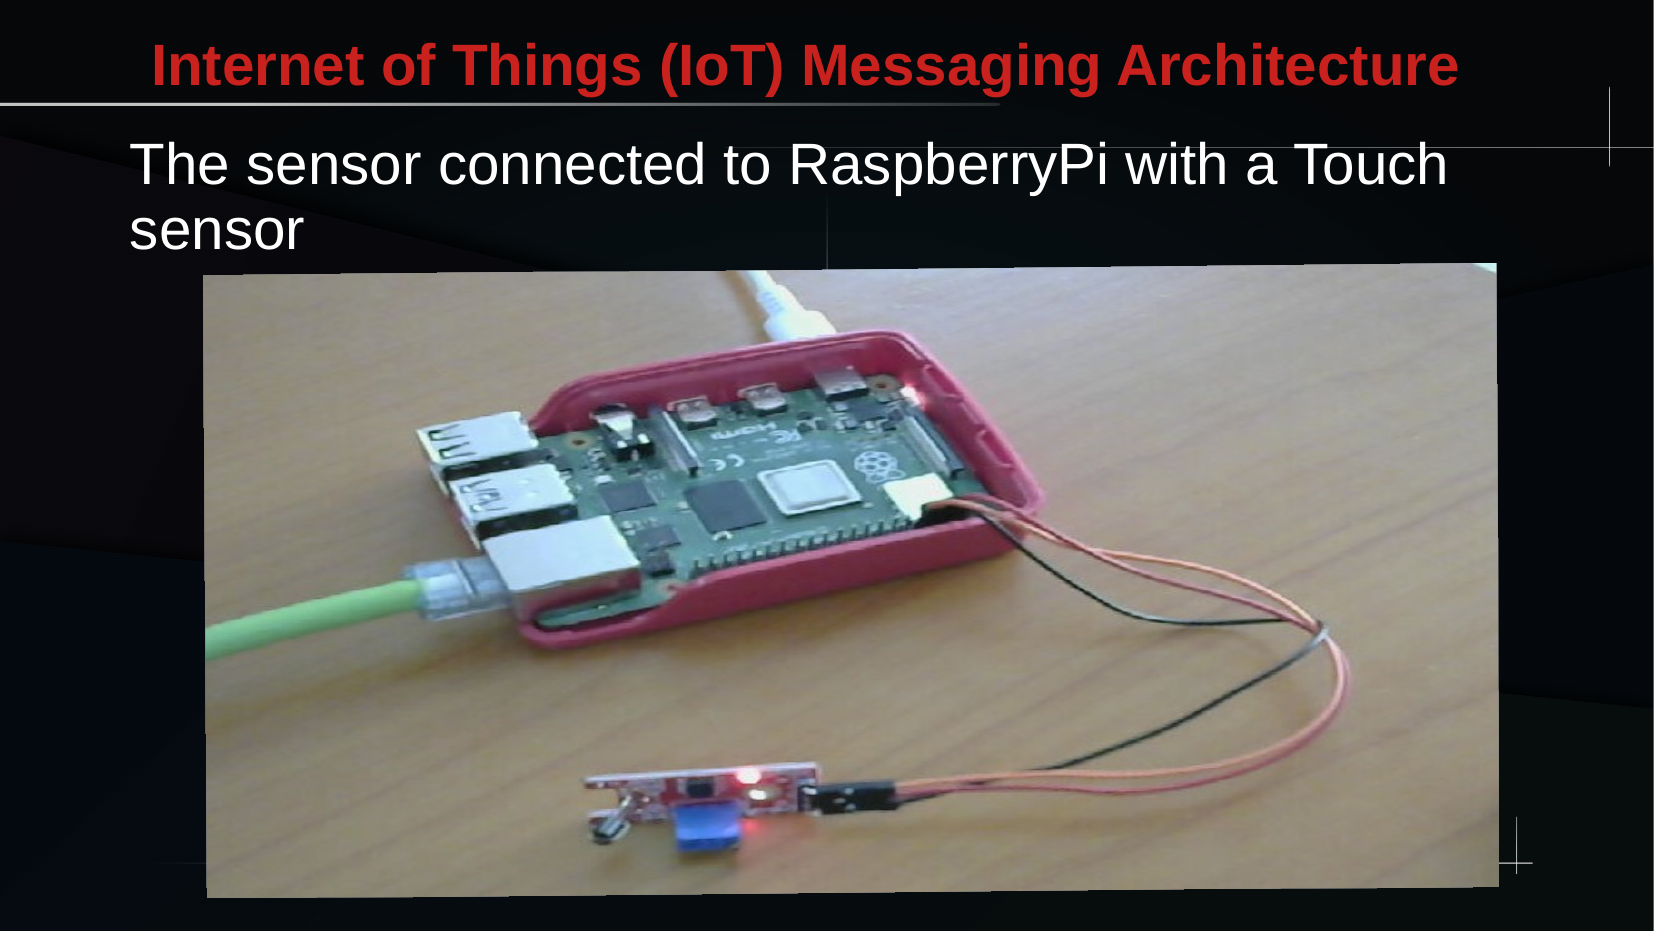

# Internet of Things (IoT) Messaging Architecture
The sensor connected to RaspberryPi with a Touch sensor